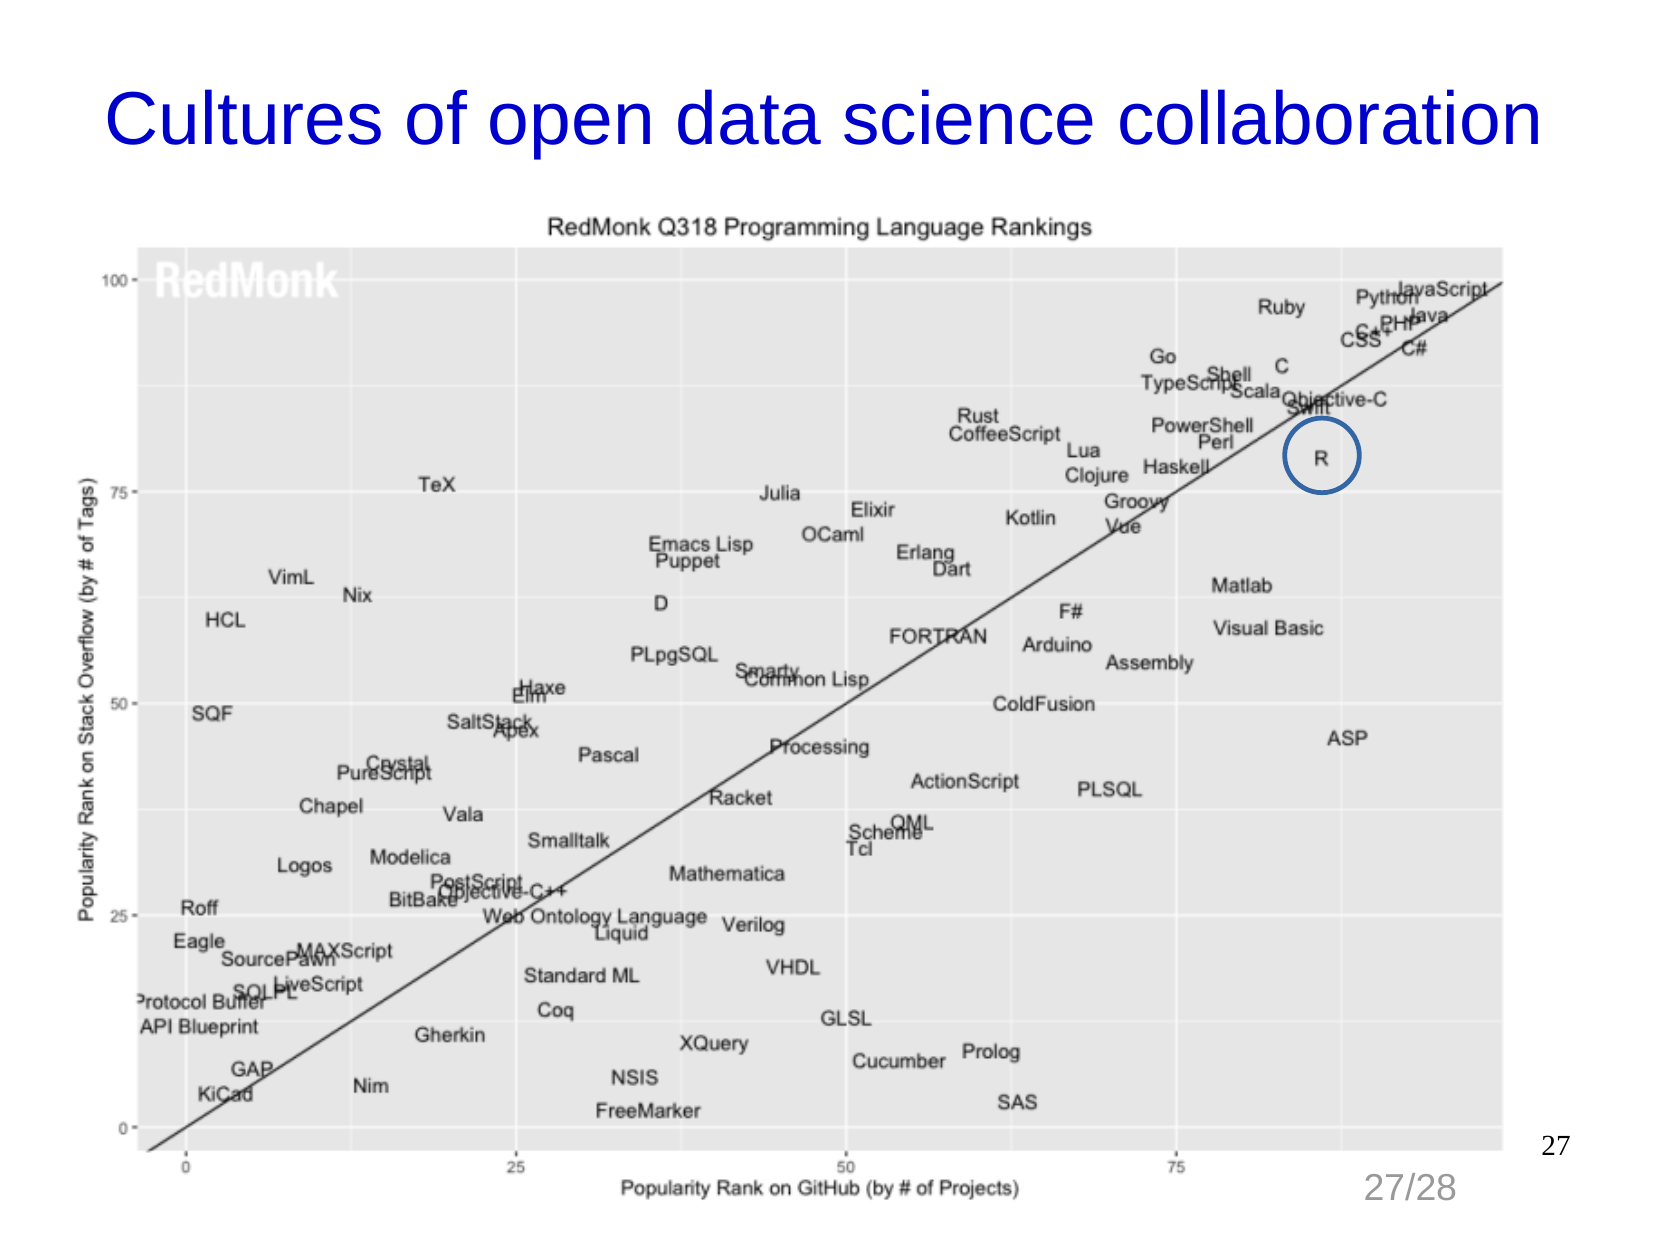

# Cultures of open data science collaboration
27